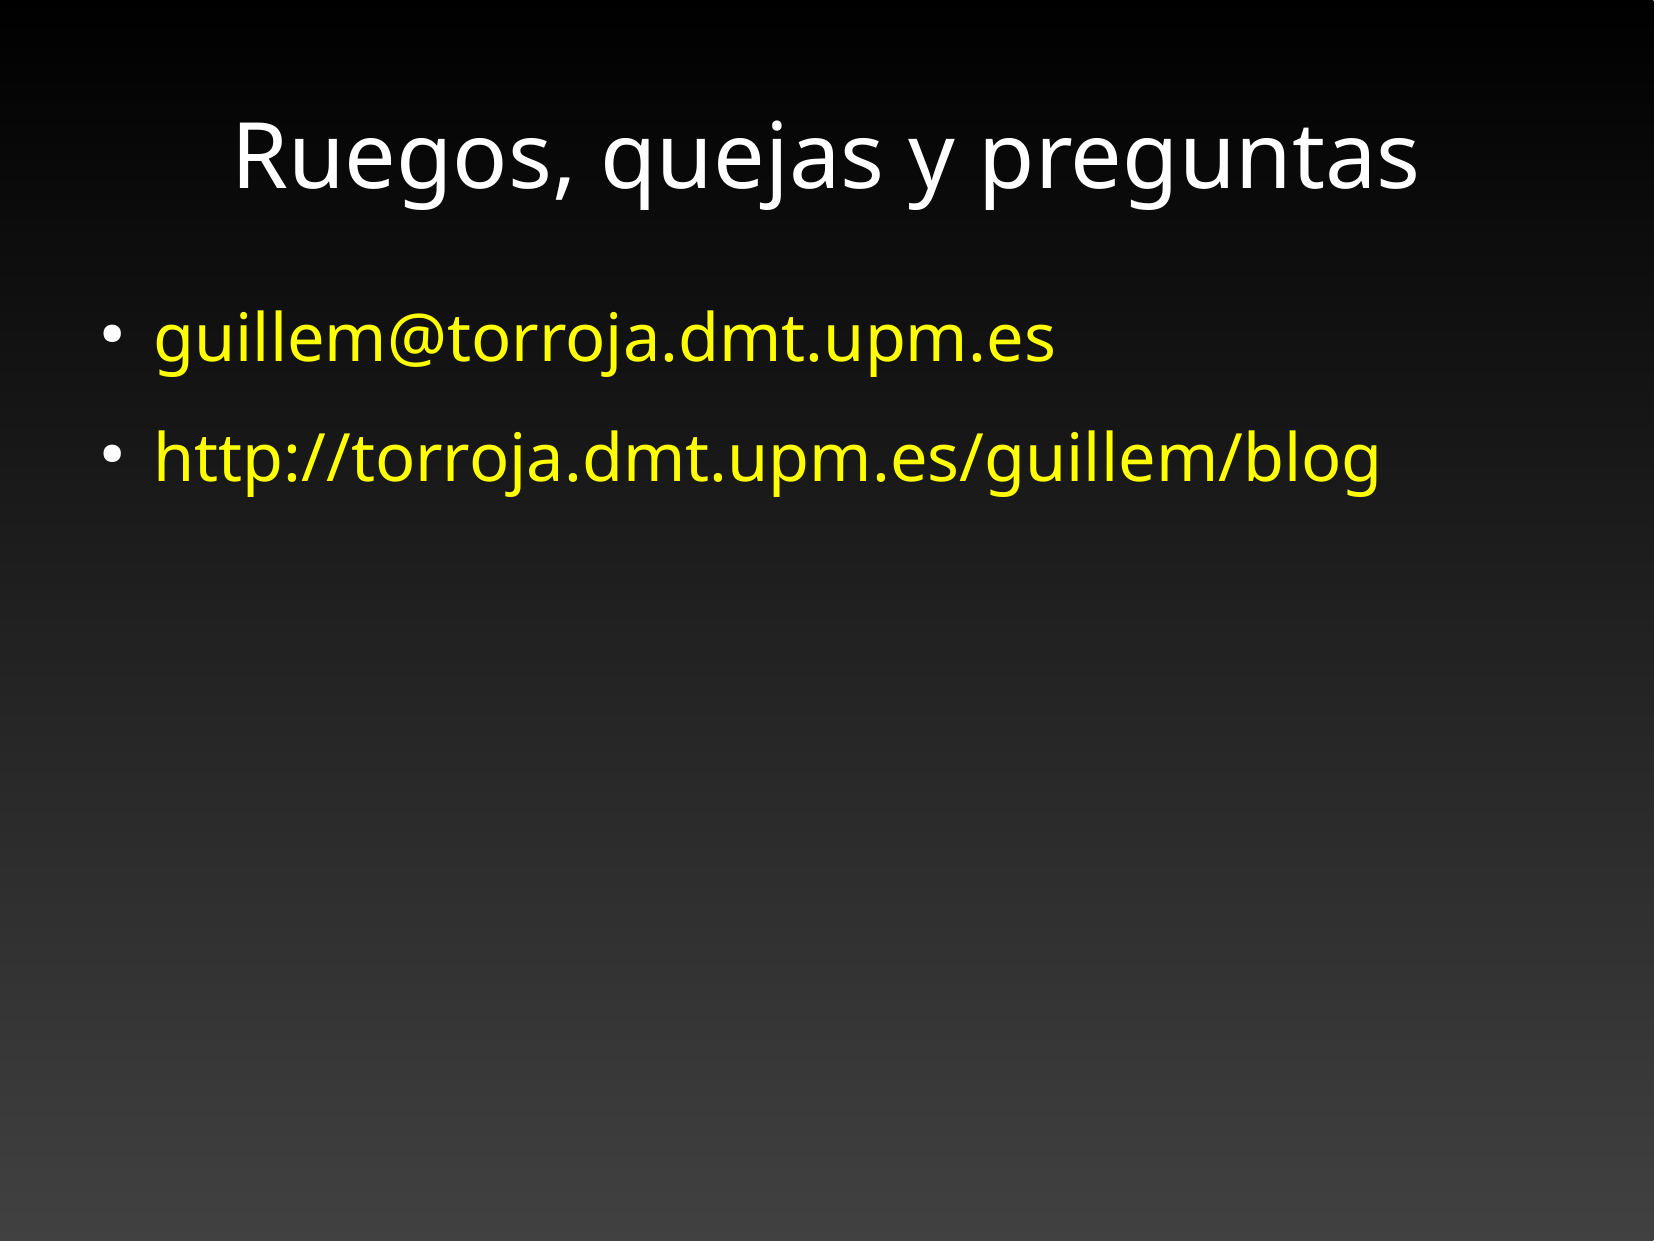

# Ruegos, quejas y preguntas
guillem@torroja.dmt.upm.es
http://torroja.dmt.upm.es/guillem/blog